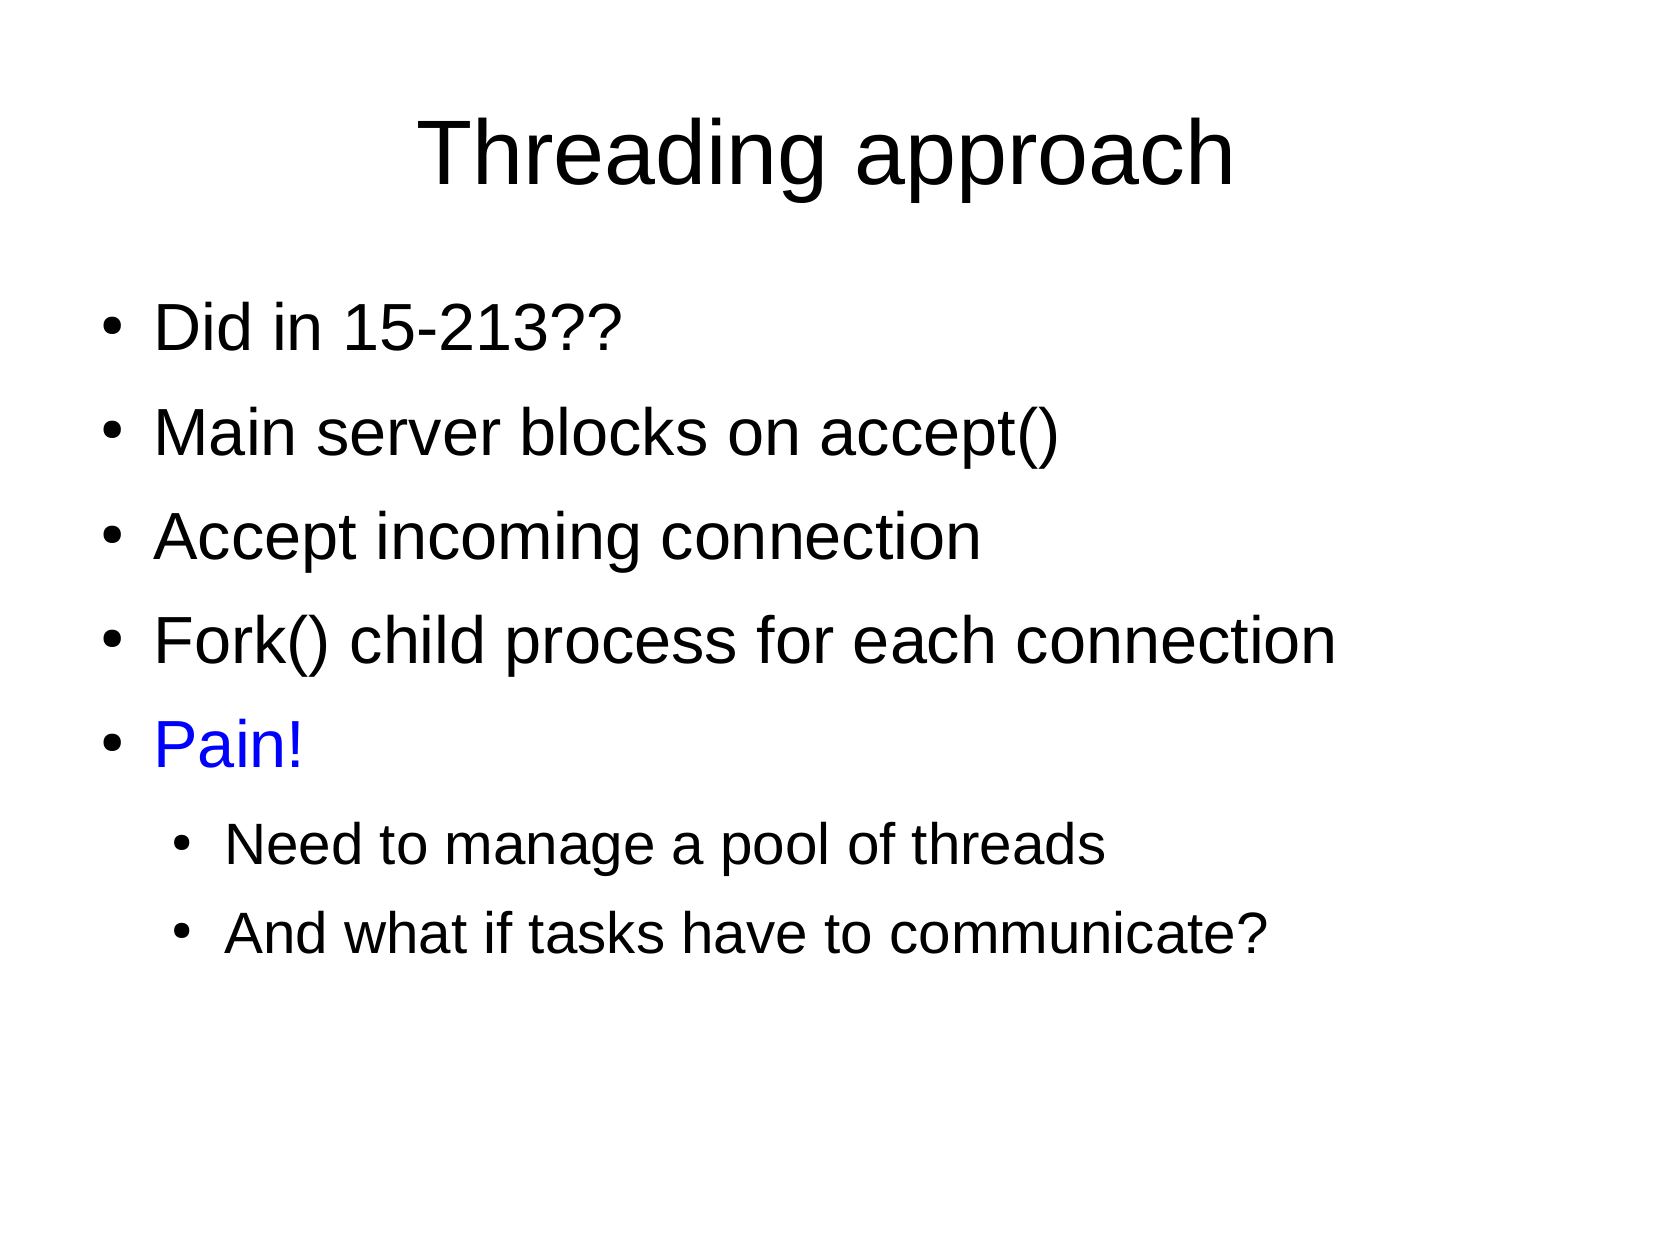

# Threading approach
Did in 15-213??
Main server blocks on accept()
Accept incoming connection
Fork() child process for each connection
Pain!
Need to manage a pool of threads
And what if tasks have to communicate?